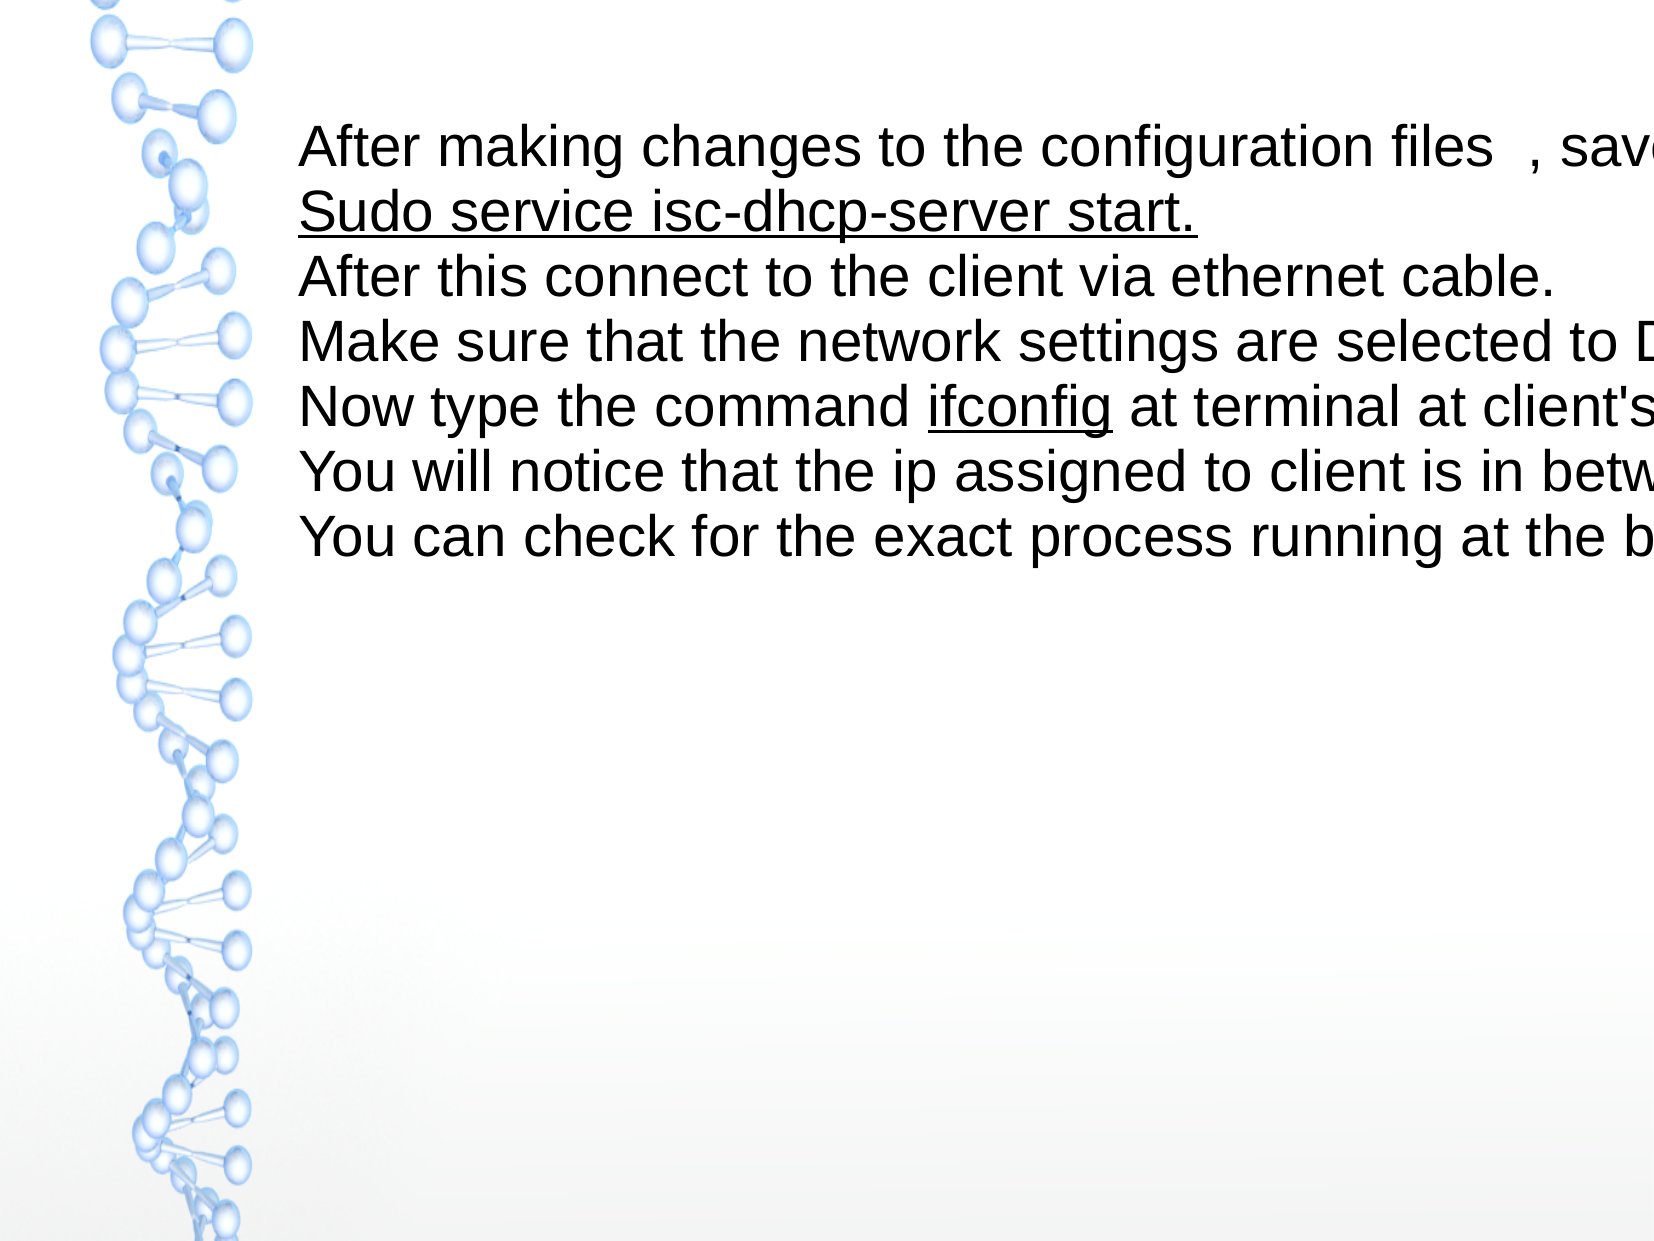

After making changes to the configuration files , save them and start the DHCP server by typing the command-
Sudo service isc-dhcp-server start.
After this connect to the client via ethernet cable.
Make sure that the network settings are selected to DHCP at the client's site.
Now type the command ifconfig at terminal at client's site.
You will notice that the ip assigned to client is in between the range we defined for the DHCP server.
You can check for the exact process running at the background by checking system log file.